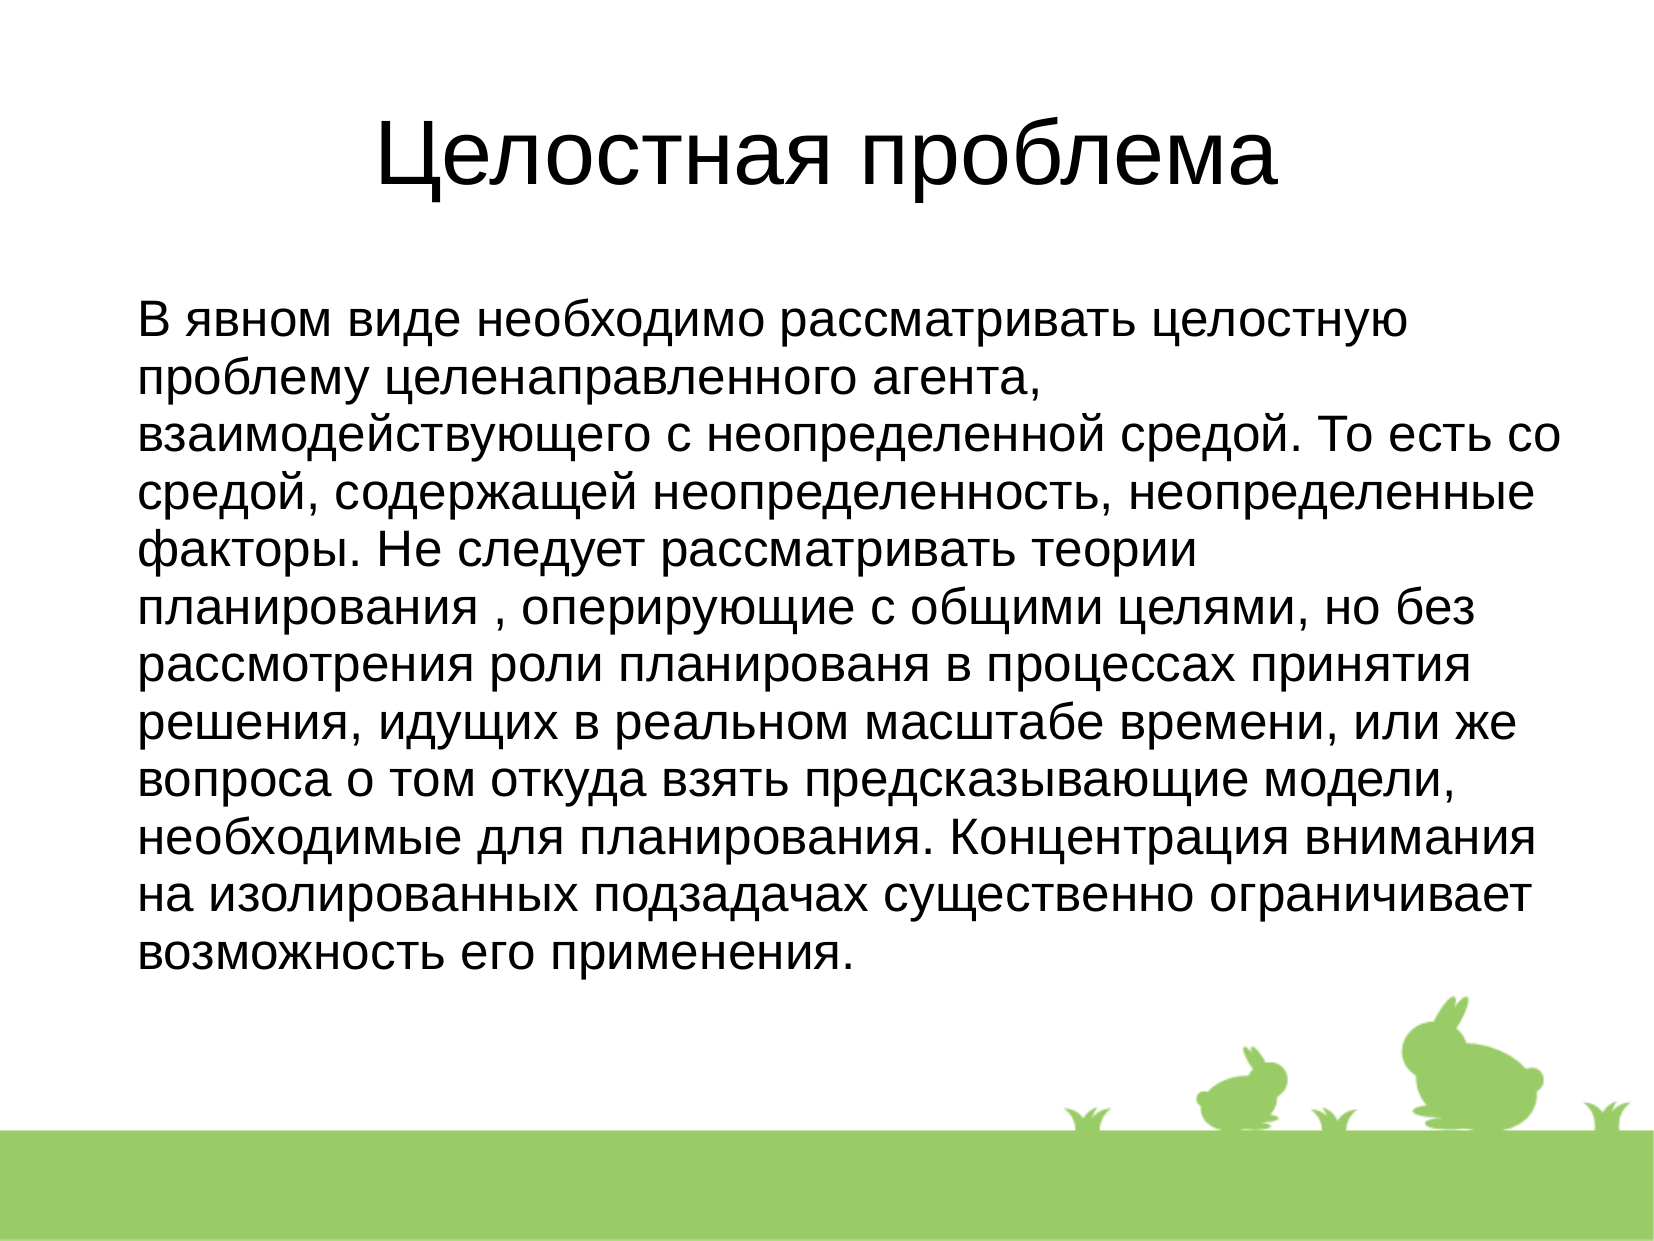

# Целостная проблема
В явном виде необходимо рассматривать целостную проблему целенаправленного агента, взаимодействующего с неопределенной средой. То есть со средой, содержащей неопределенность, неопределенные факторы. Не следует рассматривать теории планирования , оперирующие с общими целями, но без рассмотрения роли планированя в процессах принятия решения, идущих в реальном масштабе времени, или же вопроса о том откуда взять предсказывающие модели, необходимые для планирования. Концентрация внимания на изолированных подзадачах существенно ограничивает возможность его применения.